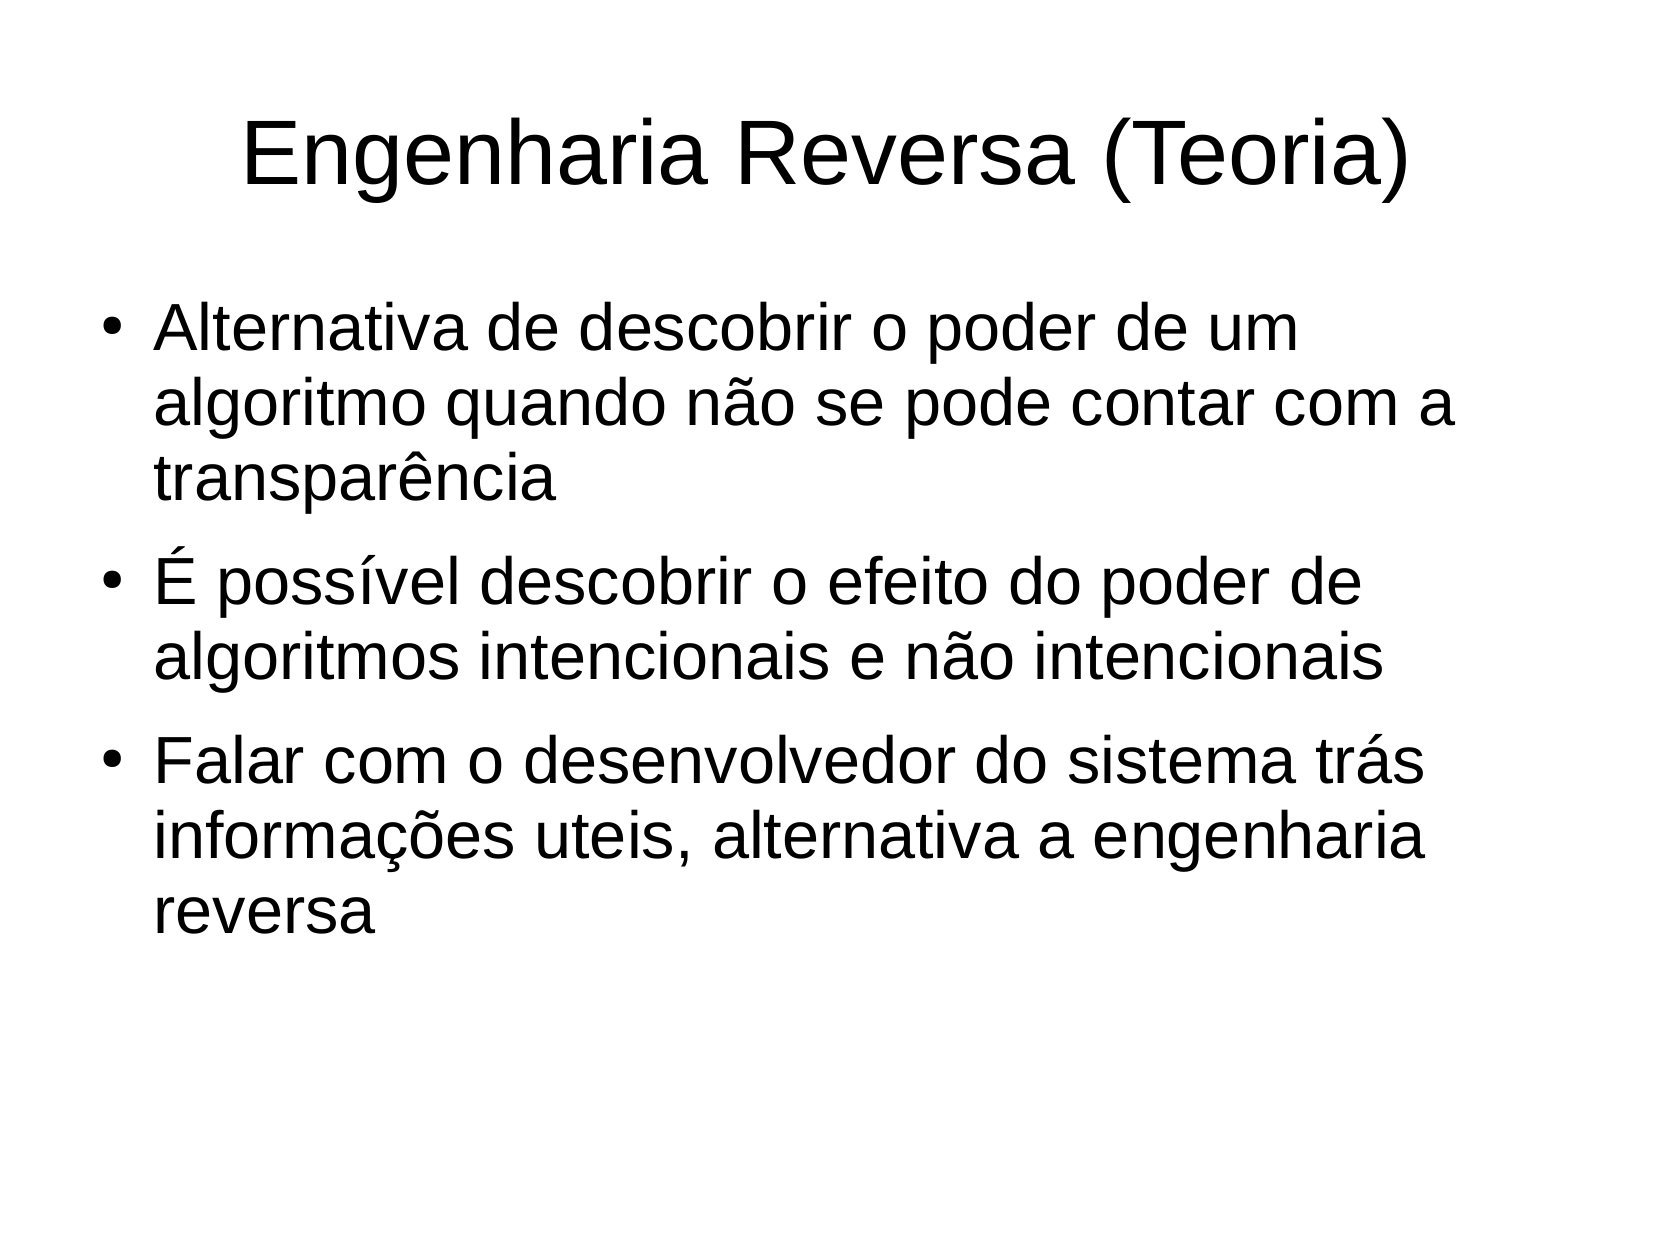

# Engenharia Reversa (Teoria)
Alternativa de descobrir o poder de um algoritmo quando não se pode contar com a transparência
É possível descobrir o efeito do poder de algoritmos intencionais e não intencionais
Falar com o desenvolvedor do sistema trás informações uteis, alternativa a engenharia reversa